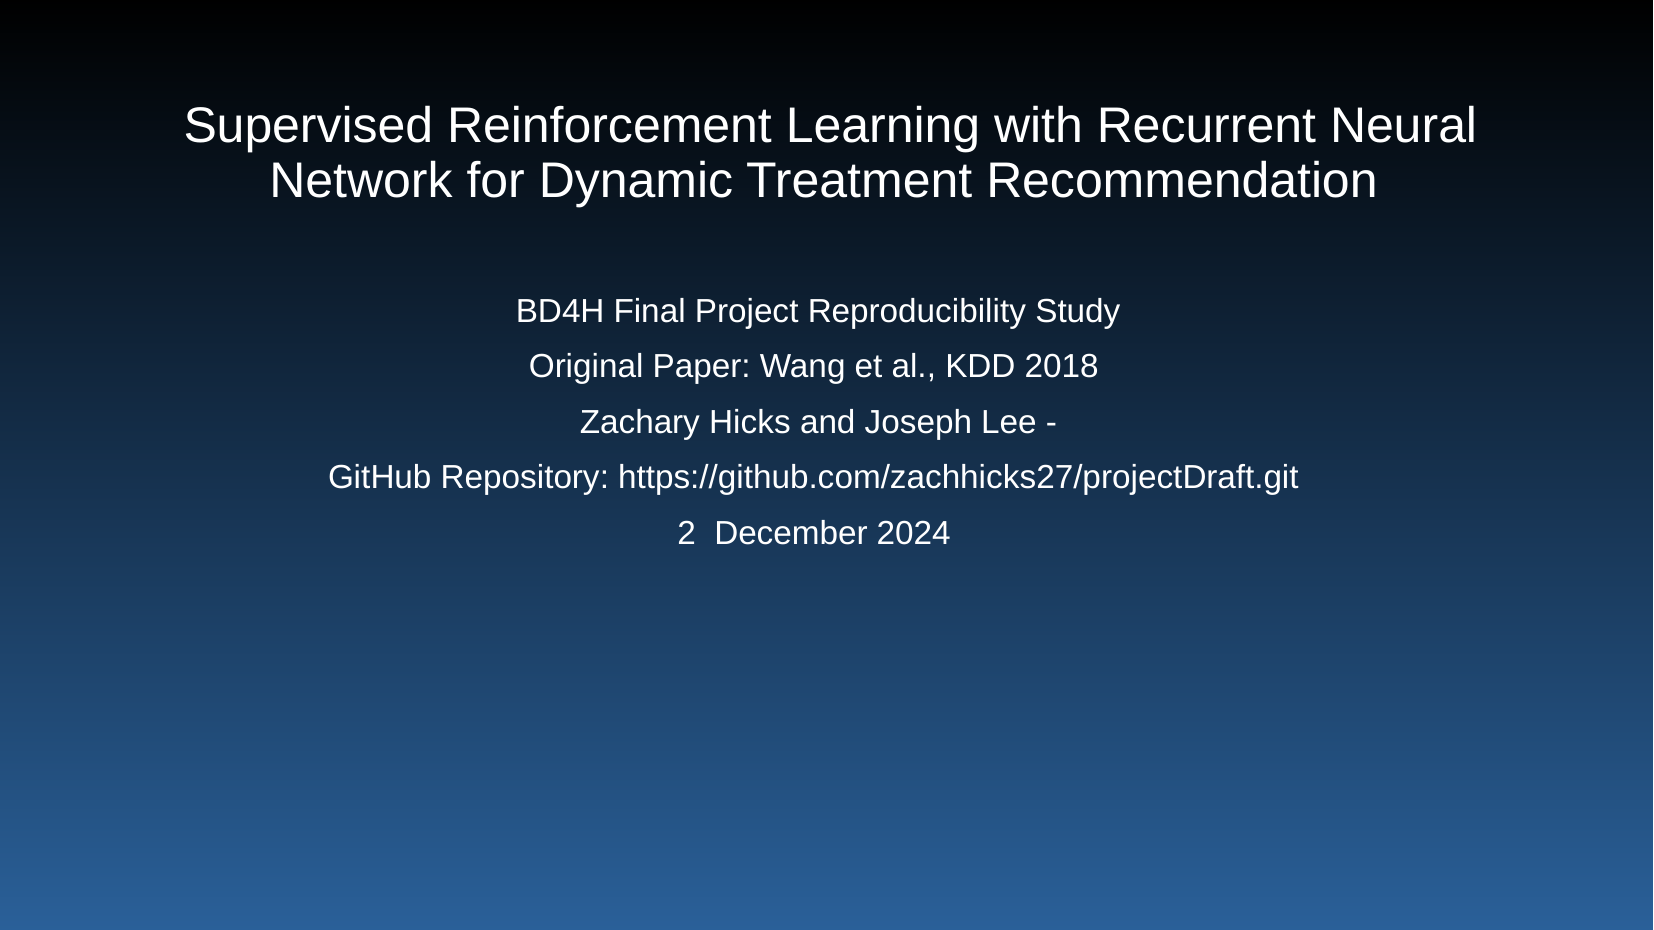

# Supervised Reinforcement Learning with Recurrent Neural Network for Dynamic Treatment Recommendation
BD4H Final Project Reproducibility Study
Original Paper: Wang et al., KDD 2018
 Zachary Hicks and Joseph Lee -
GitHub Repository: https://github.com/zachhicks27/projectDraft.git
2 December 2024